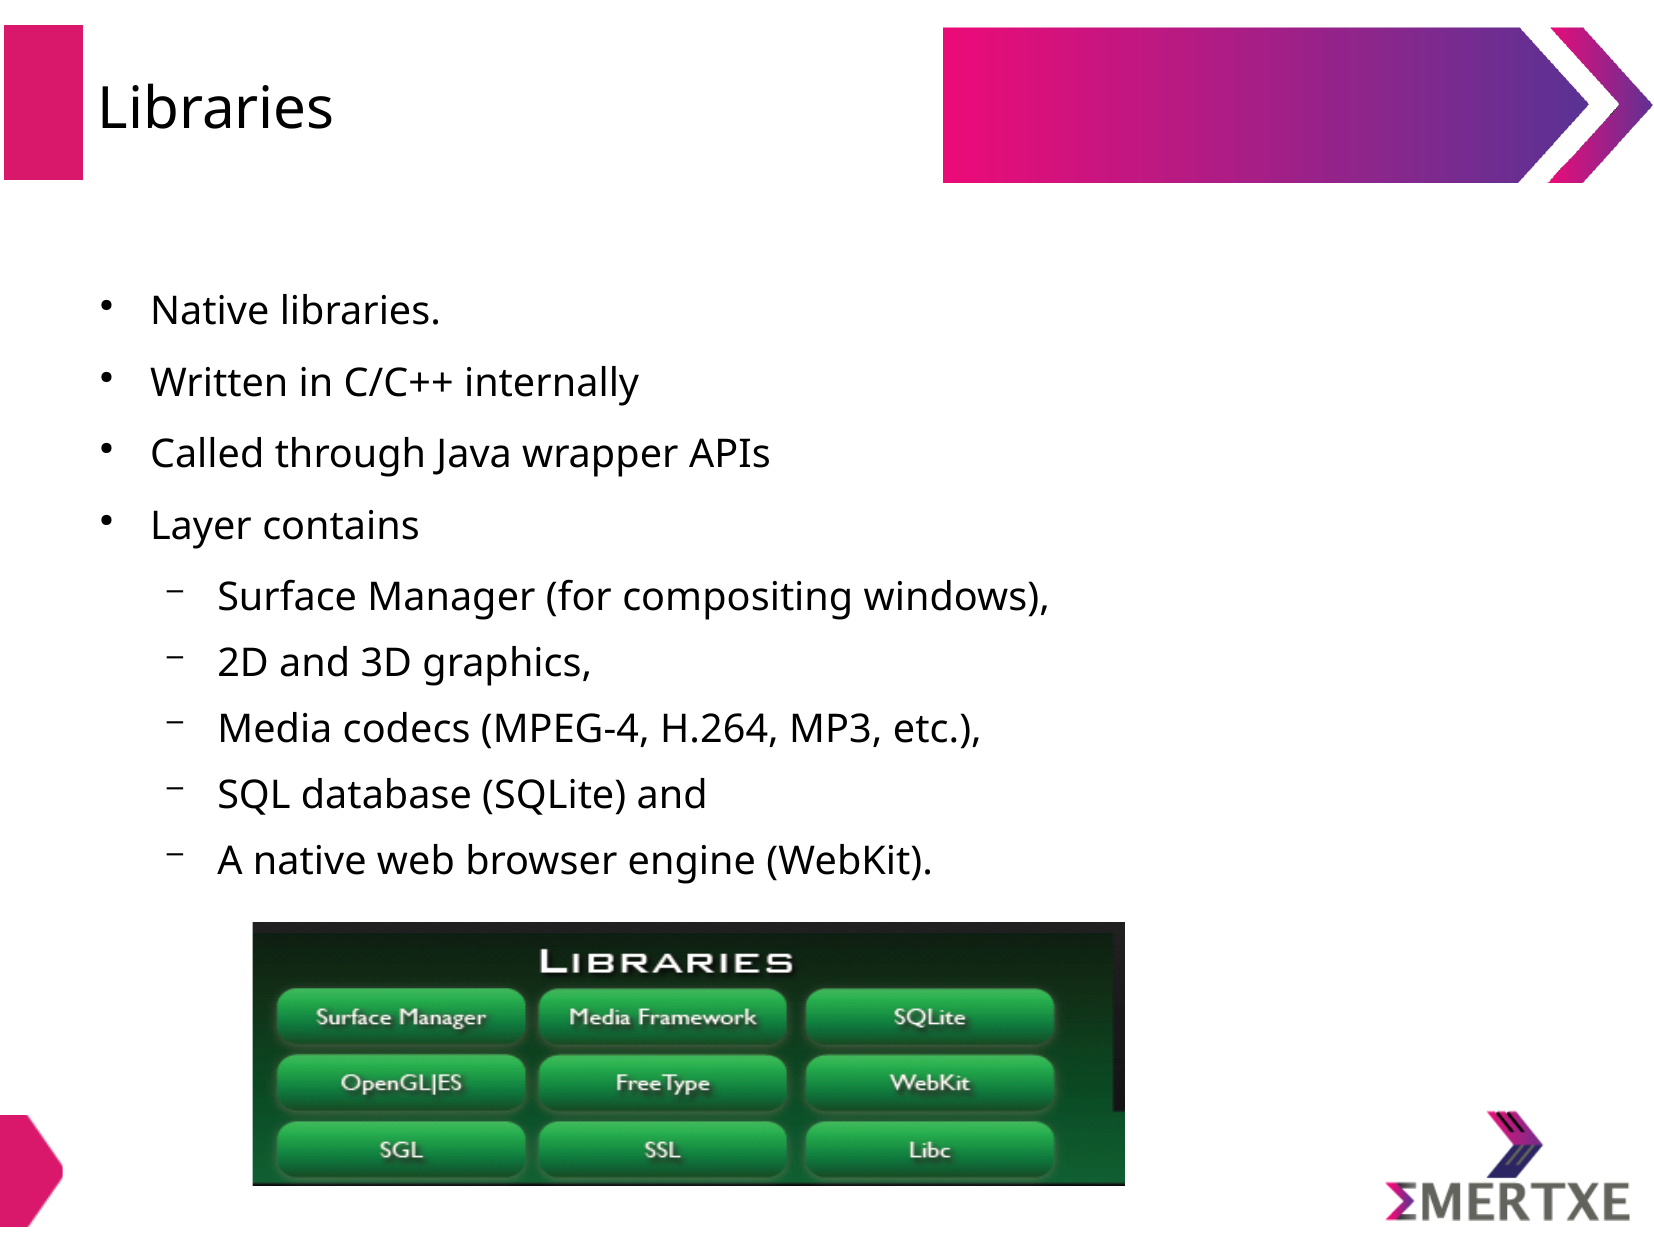

# Libraries
Native libraries.
Written in C/C++ internally
Called through Java wrapper APIs
Layer contains
Surface Manager (for compositing windows),
2D and 3D graphics,
Media codecs (MPEG-4, H.264, MP3, etc.),
SQL database (SQLite) and
A native web browser engine (WebKit).